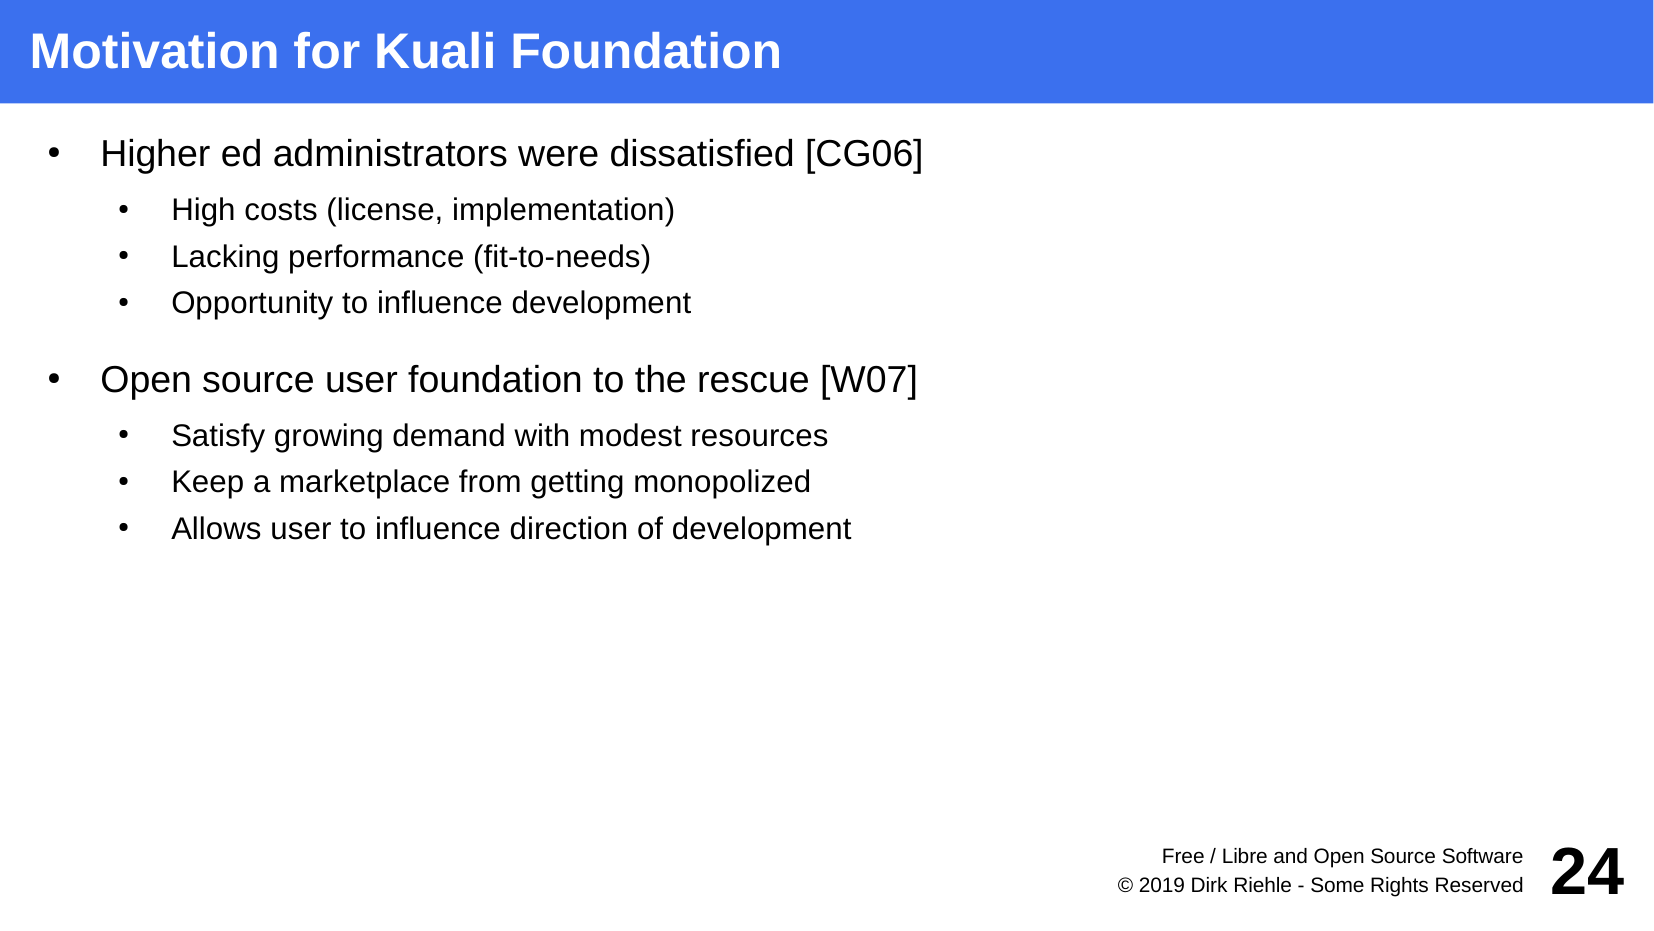

# Motivation for Kuali Foundation
Higher ed administrators were dissatisfied [CG06]
High costs (license, implementation)
Lacking performance (fit-to-needs)
Opportunity to influence development
Open source user foundation to the rescue [W07]
Satisfy growing demand with modest resources
Keep a marketplace from getting monopolized
Allows user to influence direction of development
Free / Libre and Open Source Software
24
© 2019 Dirk Riehle - Some Rights Reserved